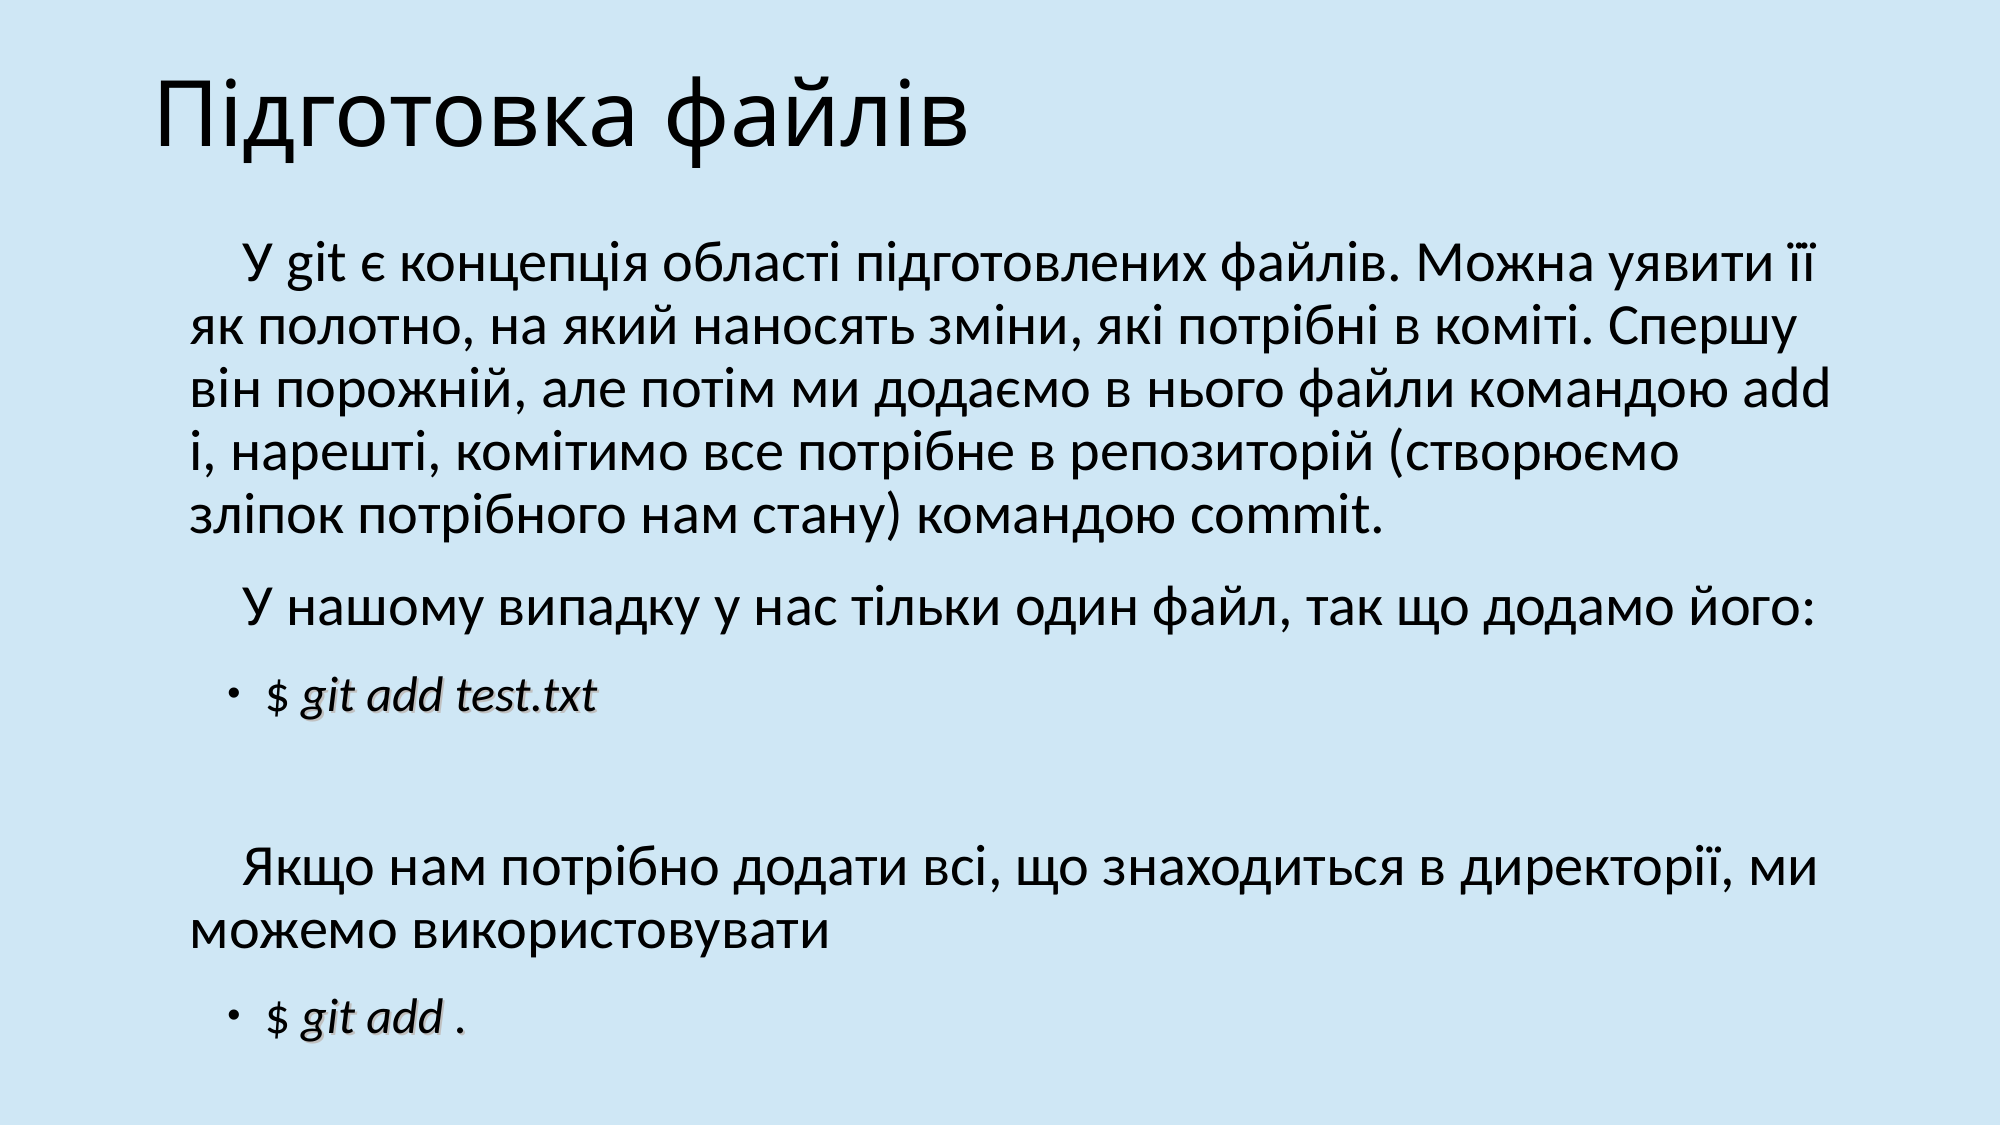

# Підготовка файлів
 У git є концепція області підготовлених файлів. Можна уявити її як полотно, на який наносять зміни, які потрібні в коміті. Спершу він порожній, але потім ми додаємо в нього файли командою add і, нарешті, комітимо все потрібне в репозиторій (створюємо зліпок потрібного нам стану) командою commit.
 У нашому випадку у нас тільки один файл, так що додамо його:
$ git add test.txt
 Якщо нам потрібно додати всі, що знаходиться в директорії, ми можемо використовувати
$ git add .